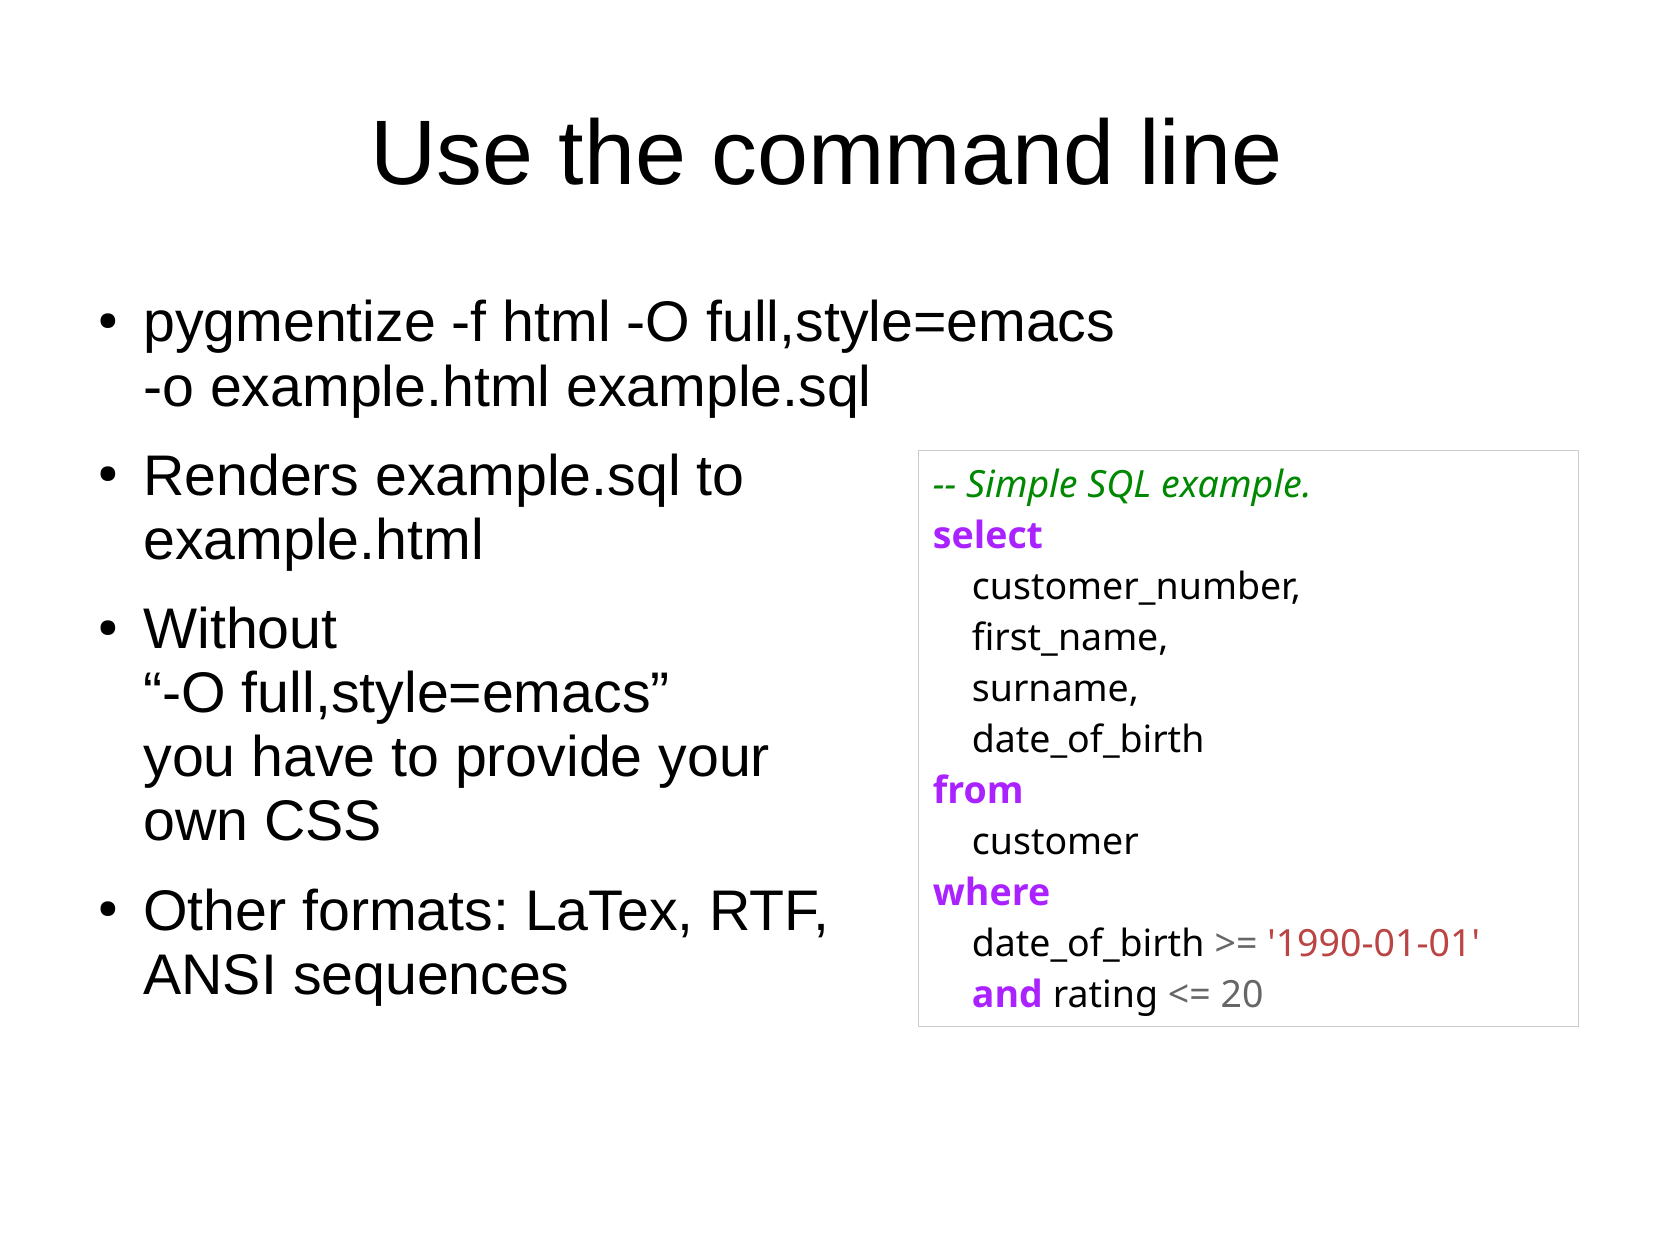

# Use the command line
pygmentize -f html -O full,style=emacs
-o example.html example.sql
Renders example.sql to
example.html
Without
“-O full,style=emacs”
you have to provide your
own CSS
Other formats: LaTex, RTF,
ANSI sequences
-- Simple SQL example.
select
 customer_number,
 first_name,
 surname,
 date_of_birth
from
 customer
where
 date_of_birth >= '1990-01-01'
 and rating <= 20